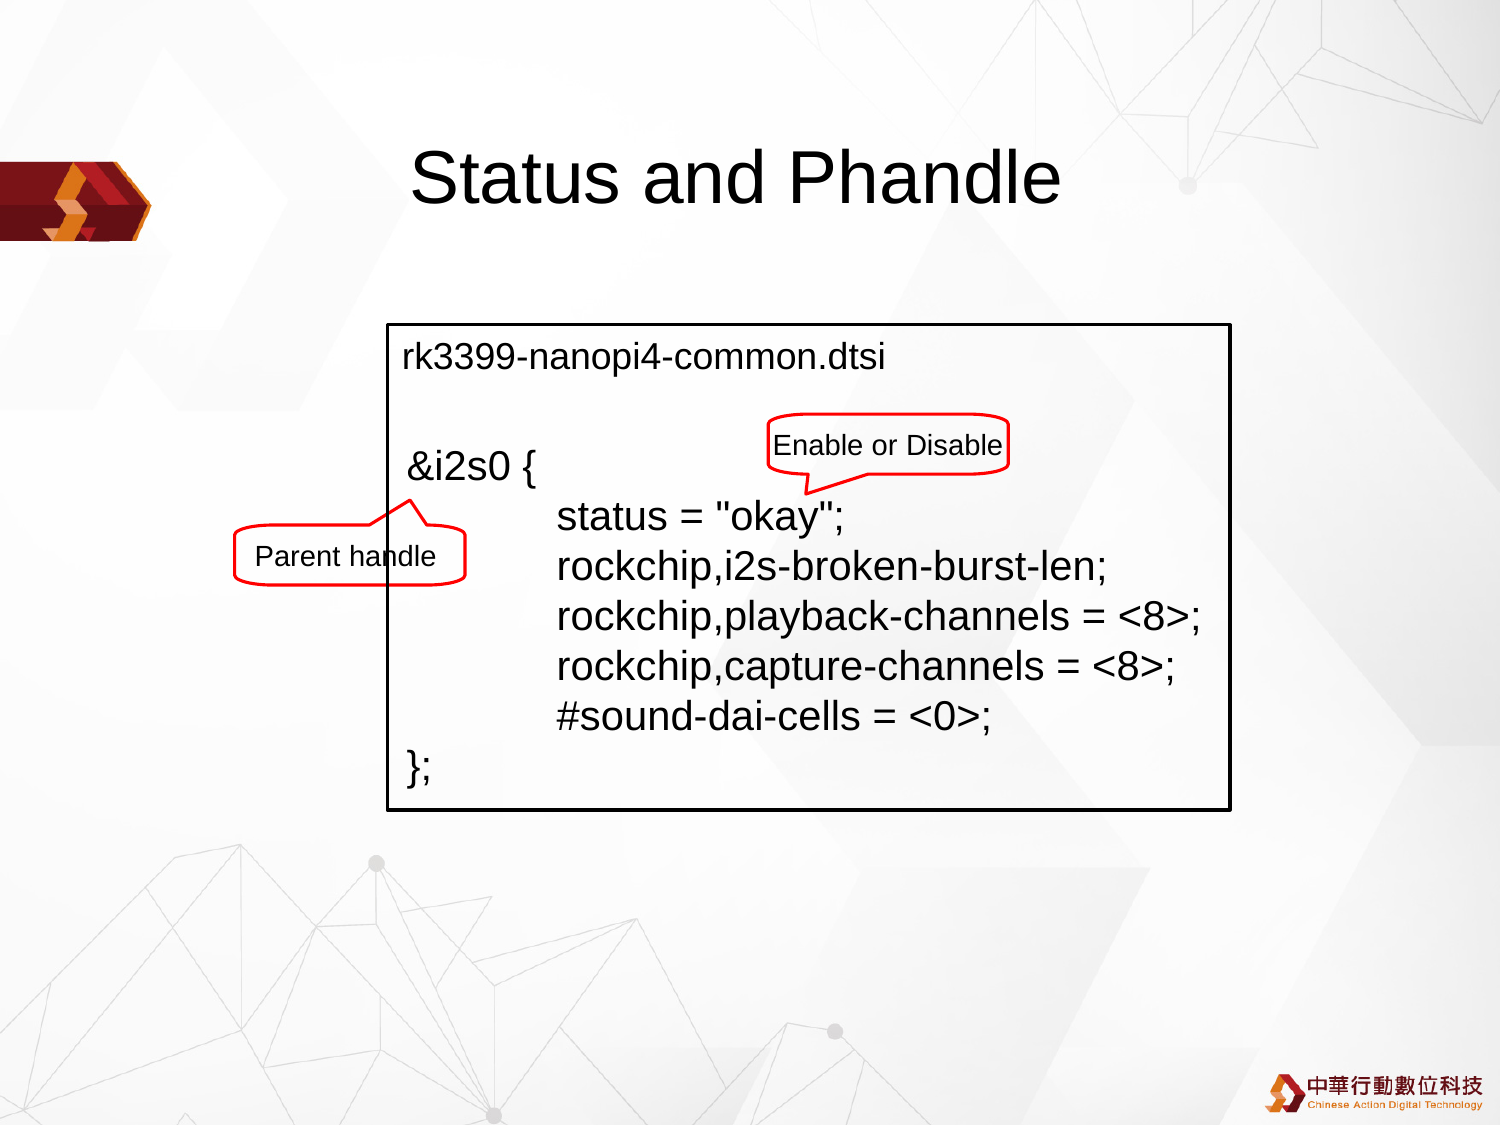

# Status and Phandle
rk3399-nanopi4-common.dtsi
Enable or Disable
&i2s0 {
	status = "okay";
	rockchip,i2s-broken-burst-len;
	rockchip,playback-channels = <8>;
	rockchip,capture-channels = <8>;
	#sound-dai-cells = <0>;
};
Parent handle